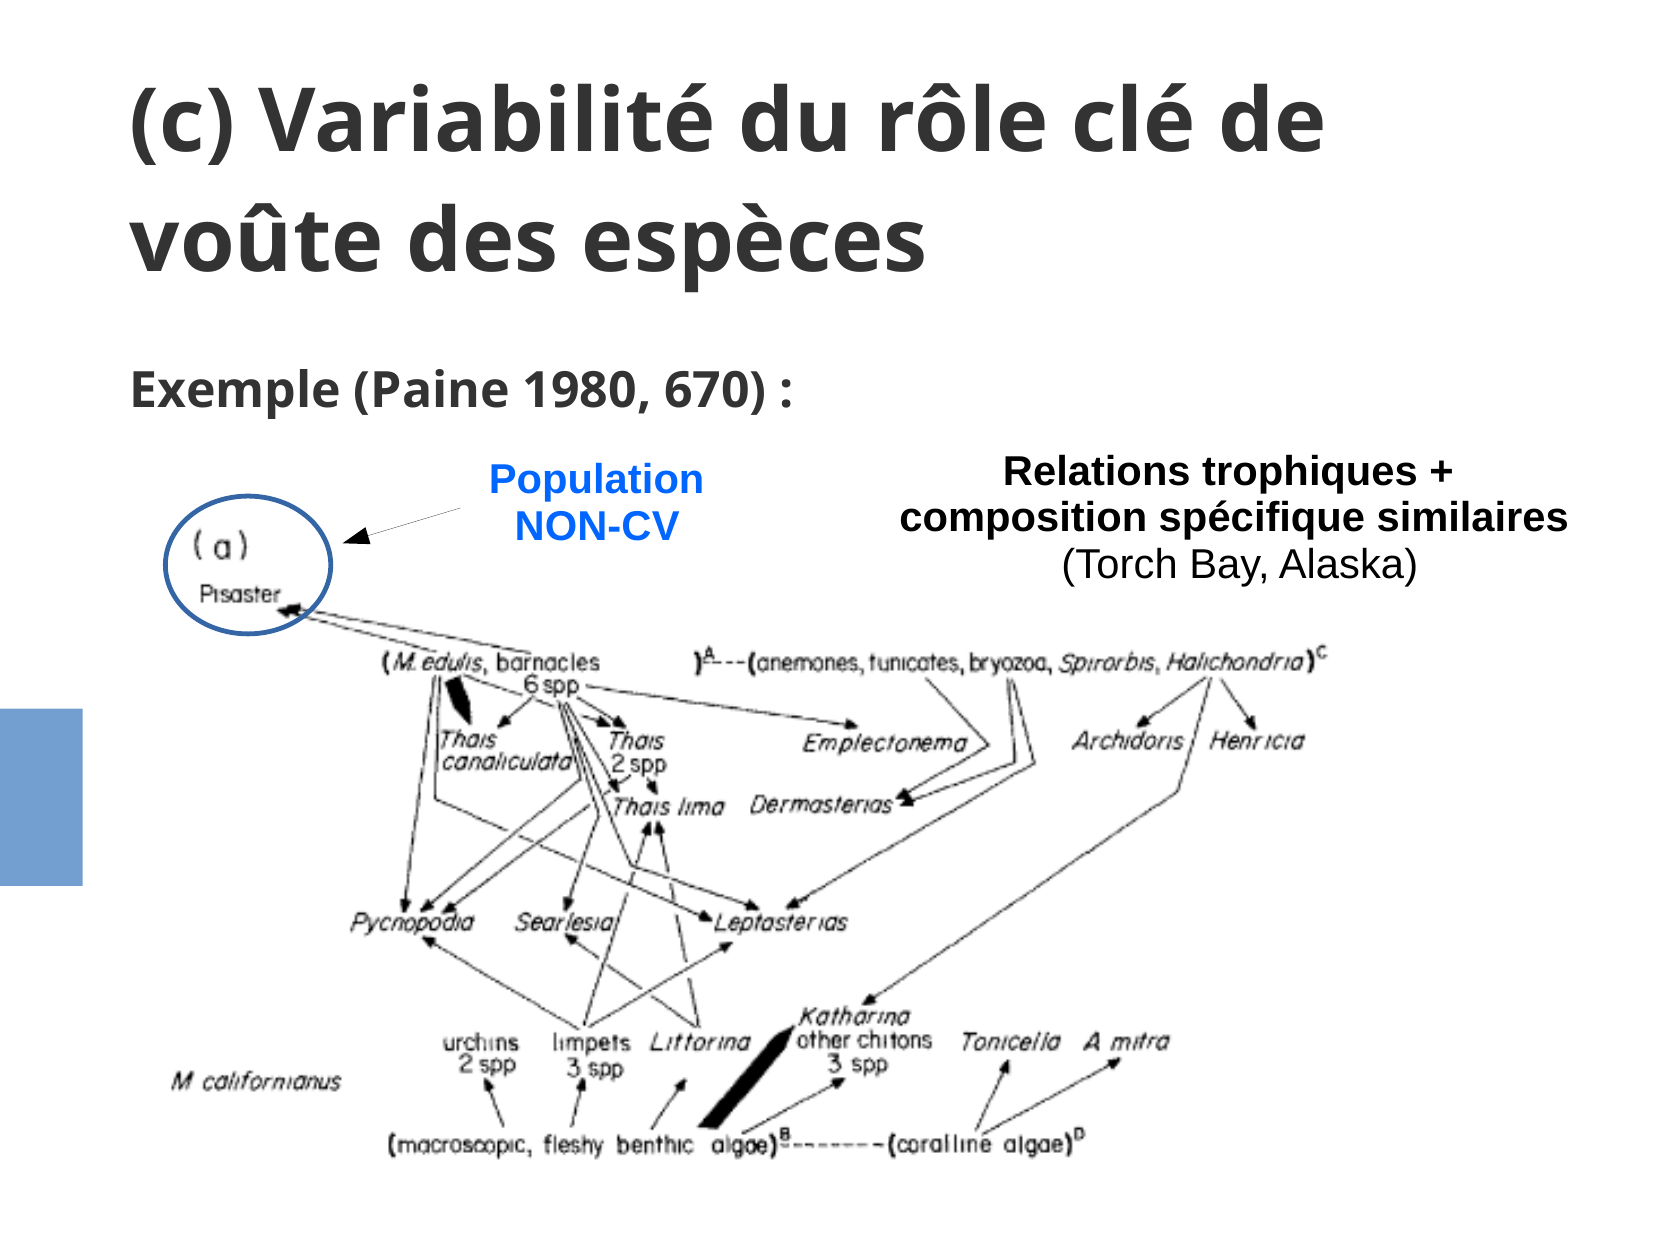

# (c) Variabilité du rôle clé de voûte des espèces
Exemple (Paine 1980, 670) :
Relations trophiques +
composition spécifique similaires
 (Torch Bay, Alaska)
Population
NON-CV